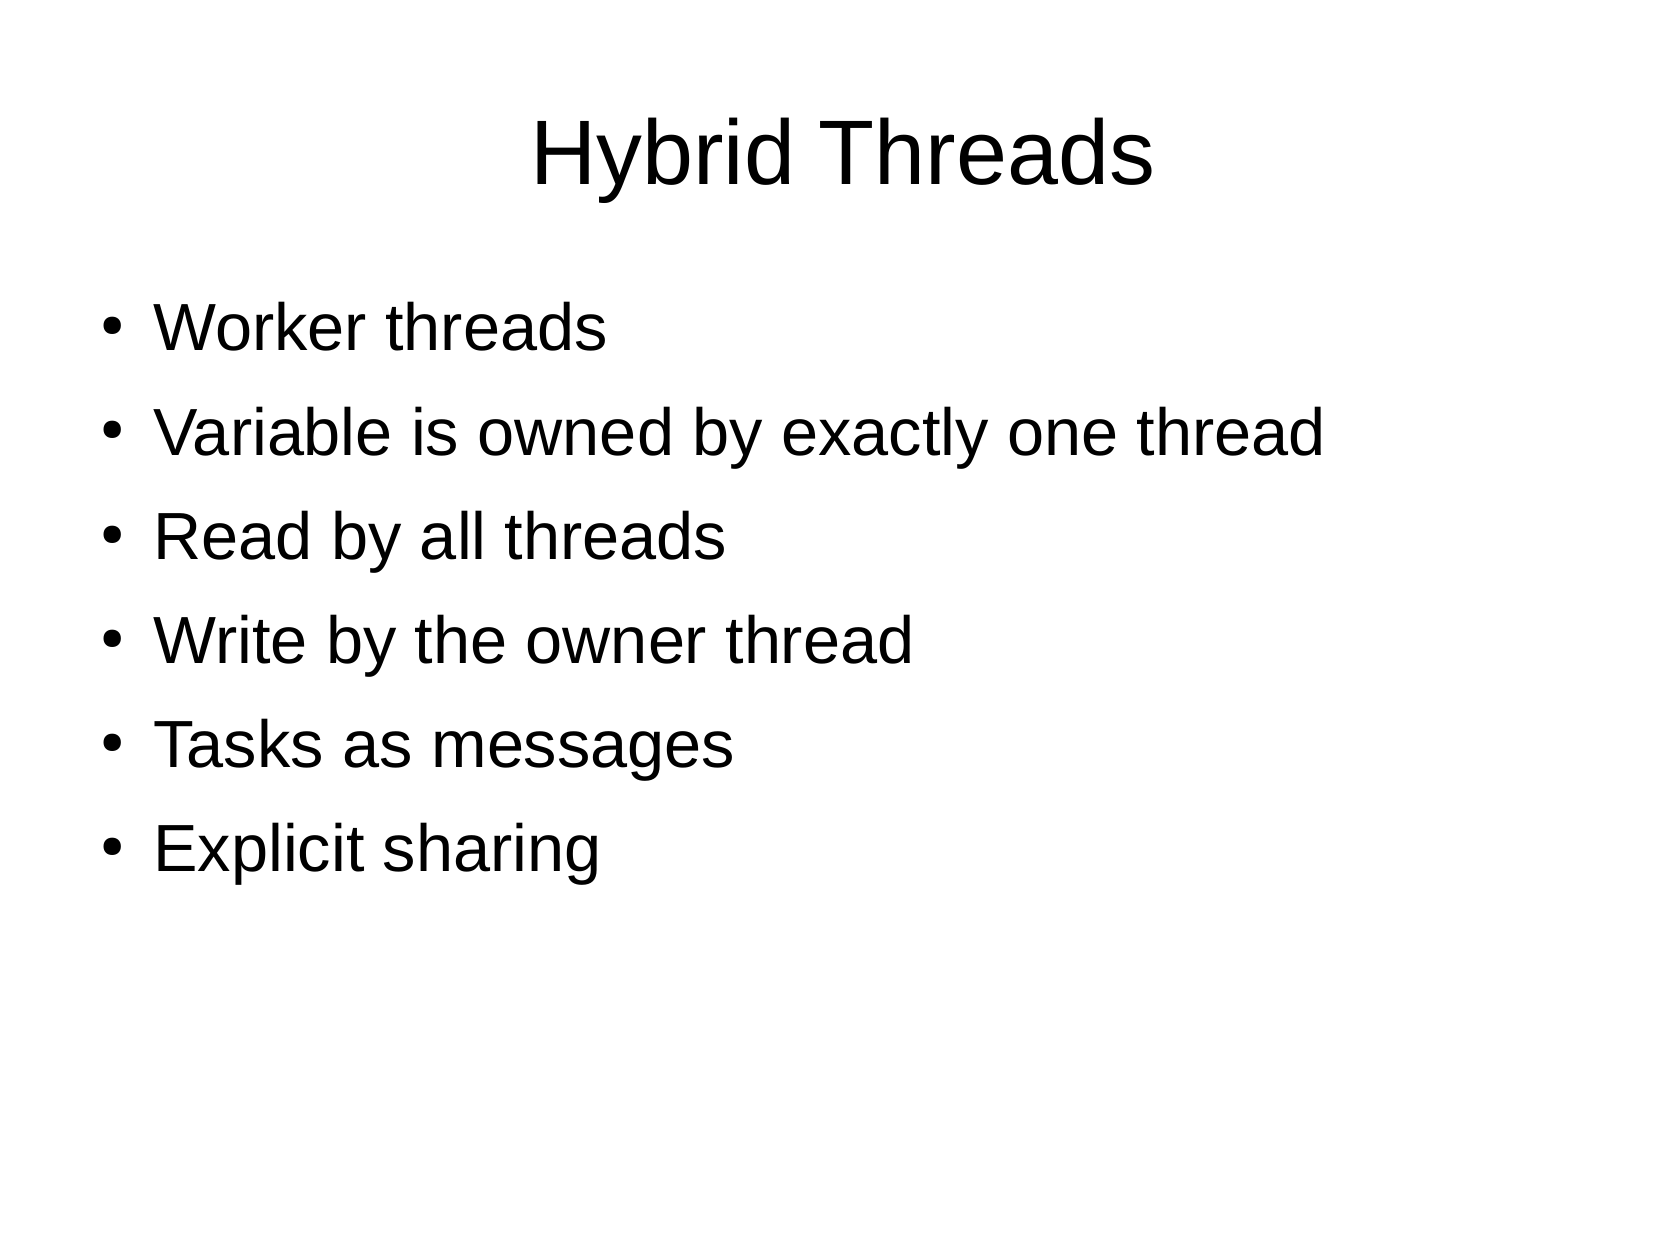

# Hybrid Threads
Worker threads
Variable is owned by exactly one thread
Read by all threads
Write by the owner thread
Tasks as messages
Explicit sharing